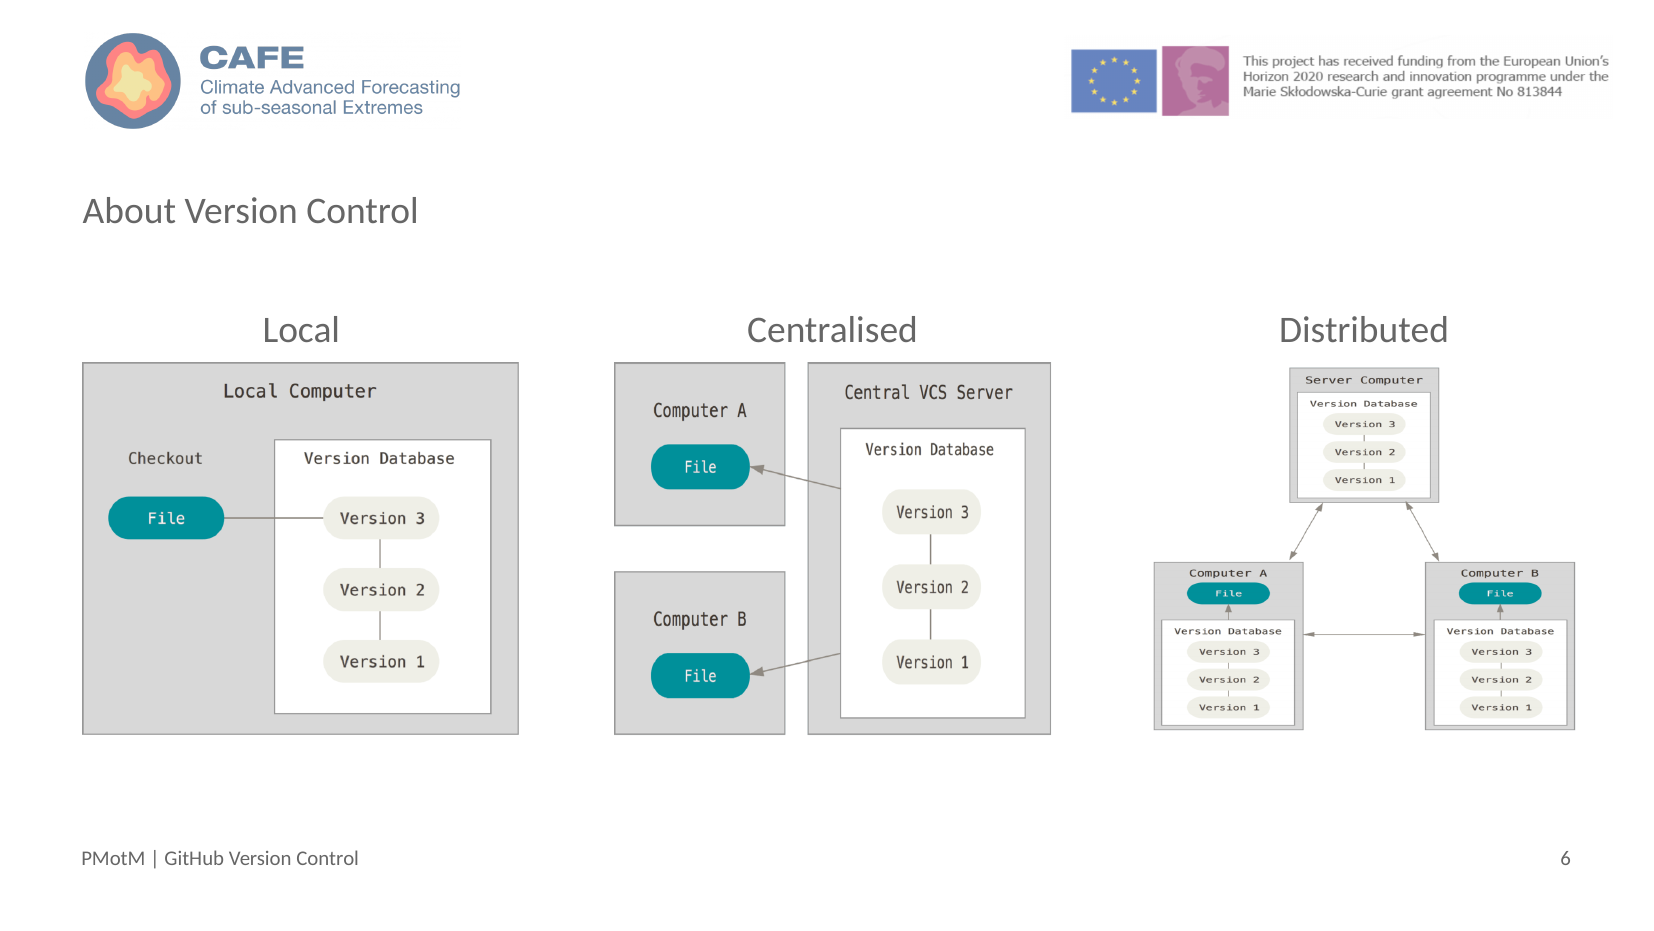

# About Version Control
Local
Centralised
Distributed
PMotM | GitHub Version Control
6